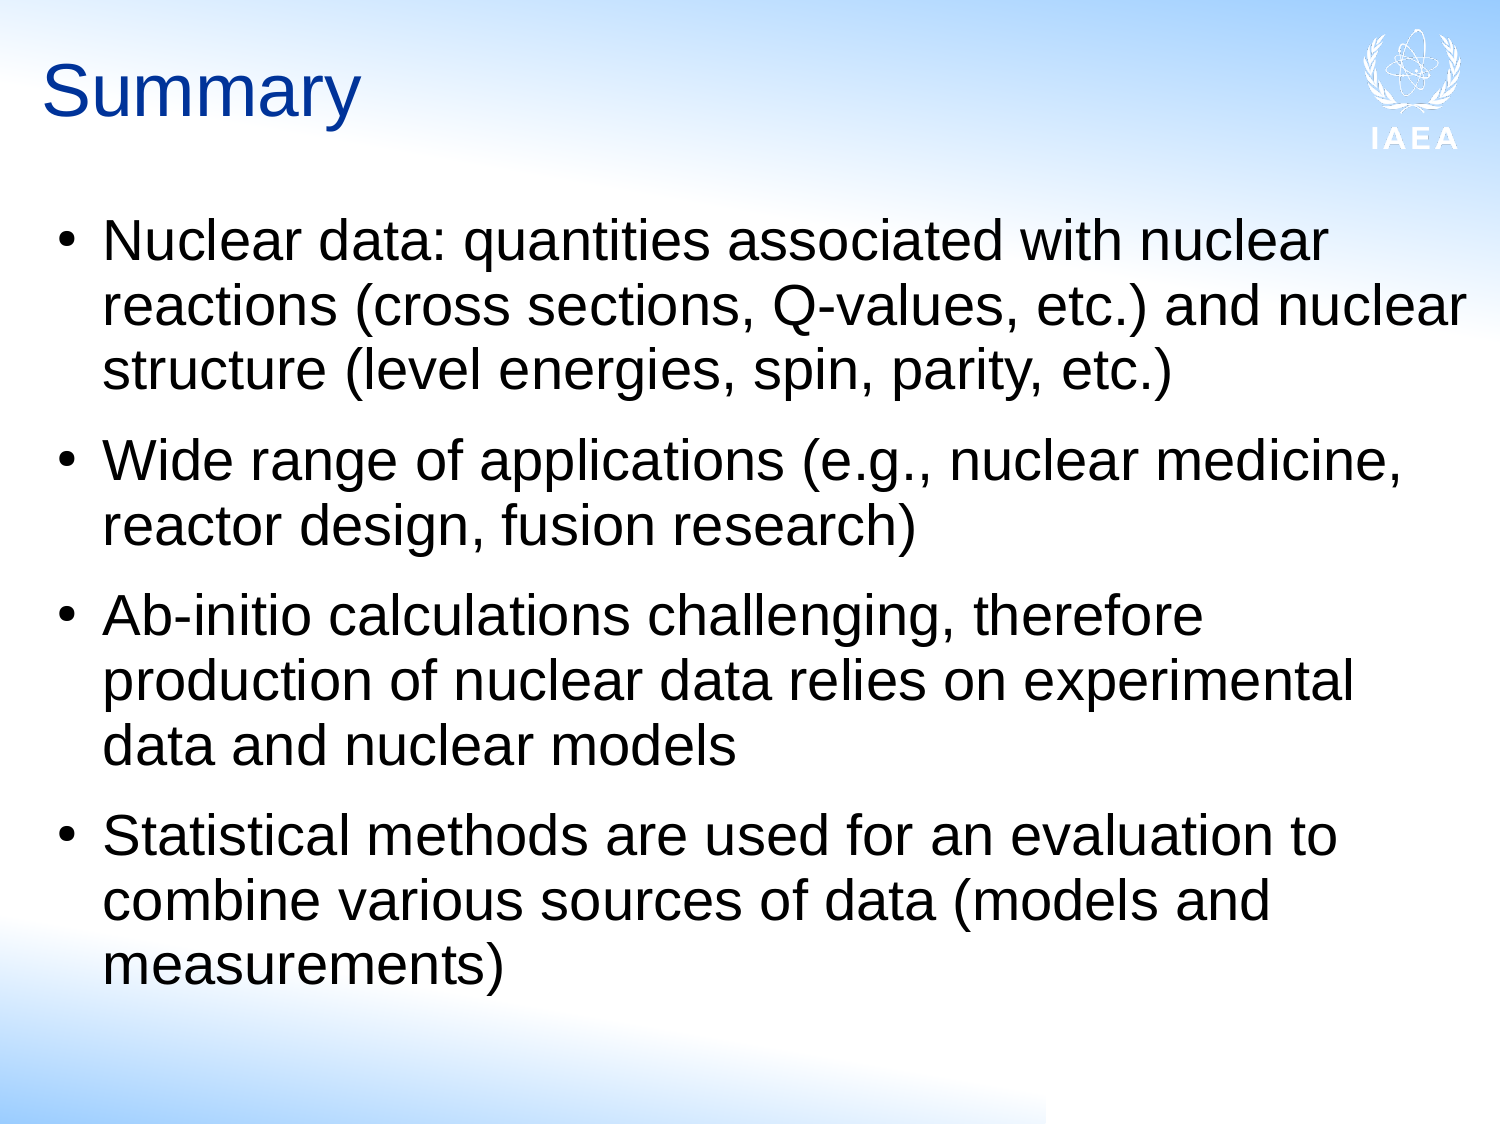

# Summary
Nuclear data: quantities associated with nuclear reactions (cross sections, Q-values, etc.) and nuclear structure (level energies, spin, parity, etc.)
Wide range of applications (e.g., nuclear medicine, reactor design, fusion research)
Ab-initio calculations challenging, therefore production of nuclear data relies on experimental data and nuclear models
Statistical methods are used for an evaluation to combine various sources of data (models and measurements)